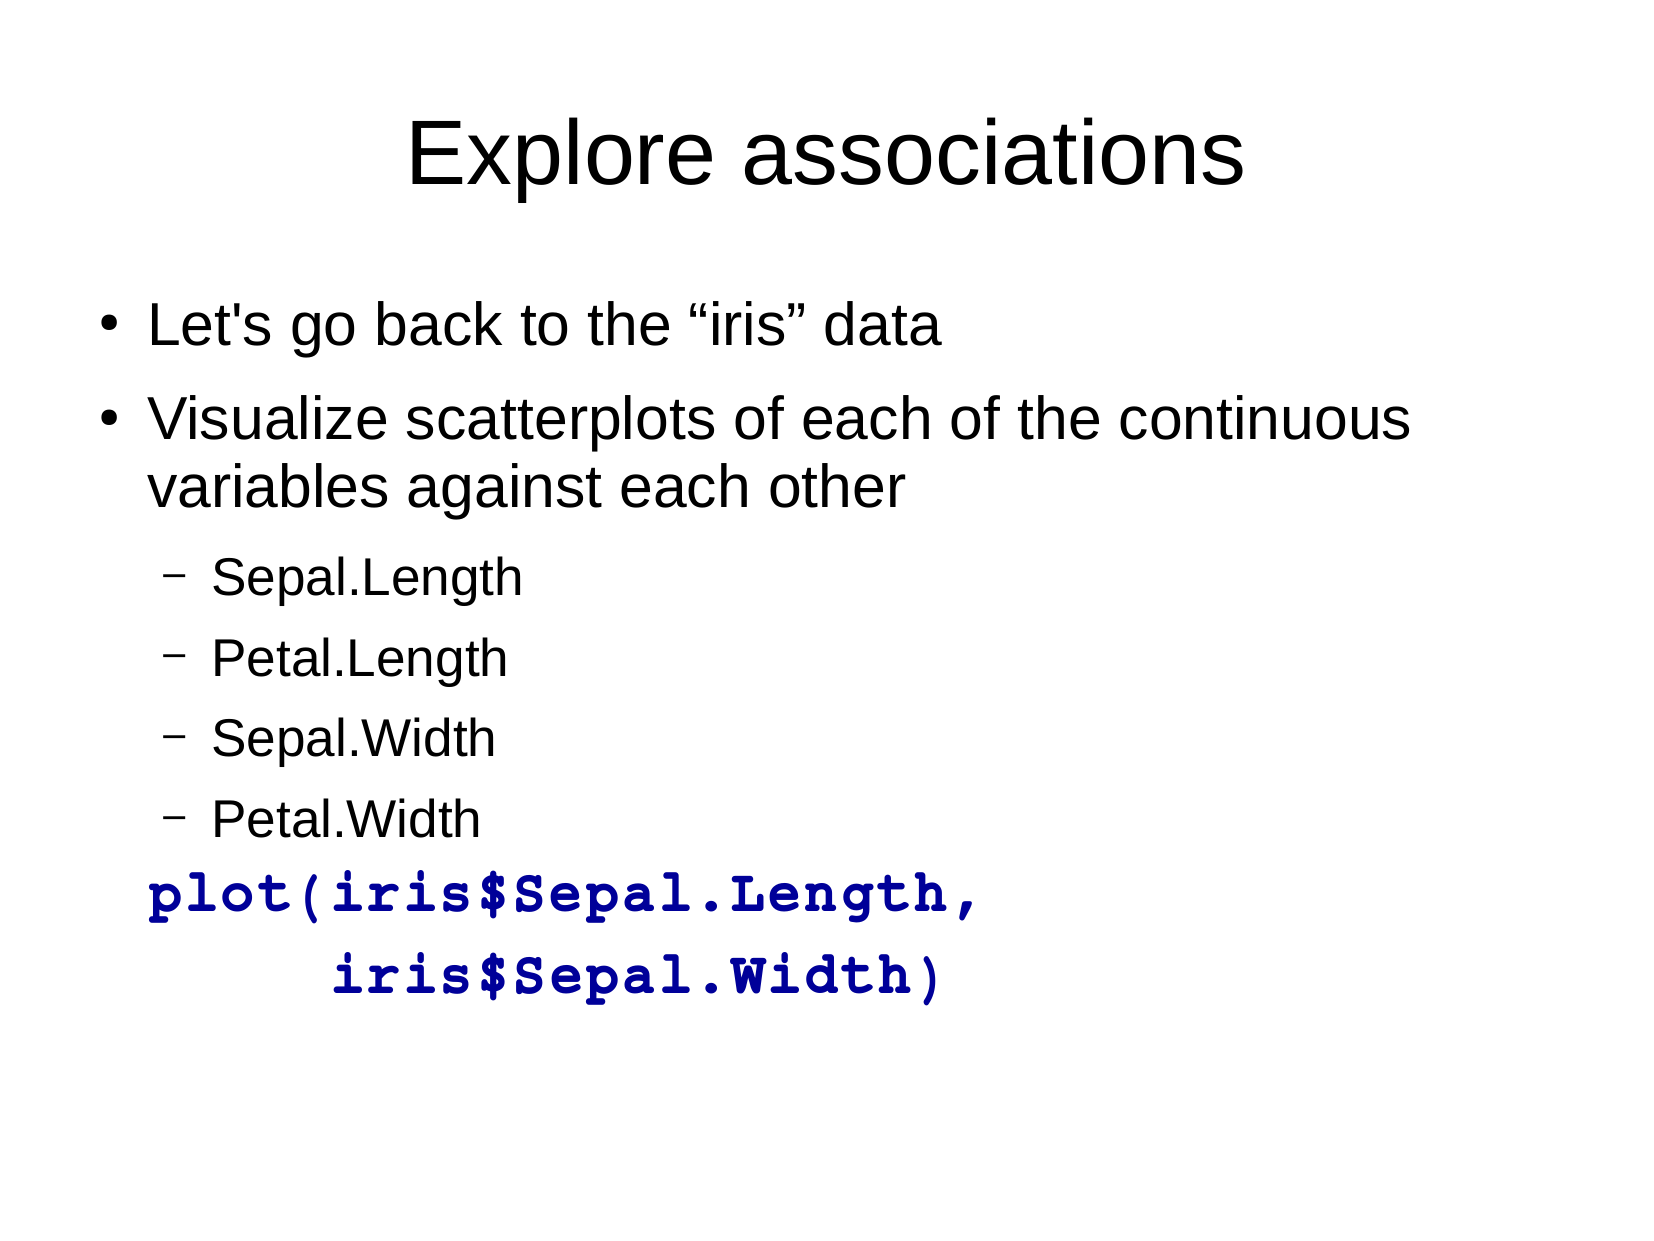

# Explore associations
Let's go back to the “iris” data
Visualize scatterplots of each of the continuous variables against each other
Sepal.Length
Petal.Length
Sepal.Width
Petal.Width
plot(iris$Sepal.Length,
 iris$Sepal.Width)